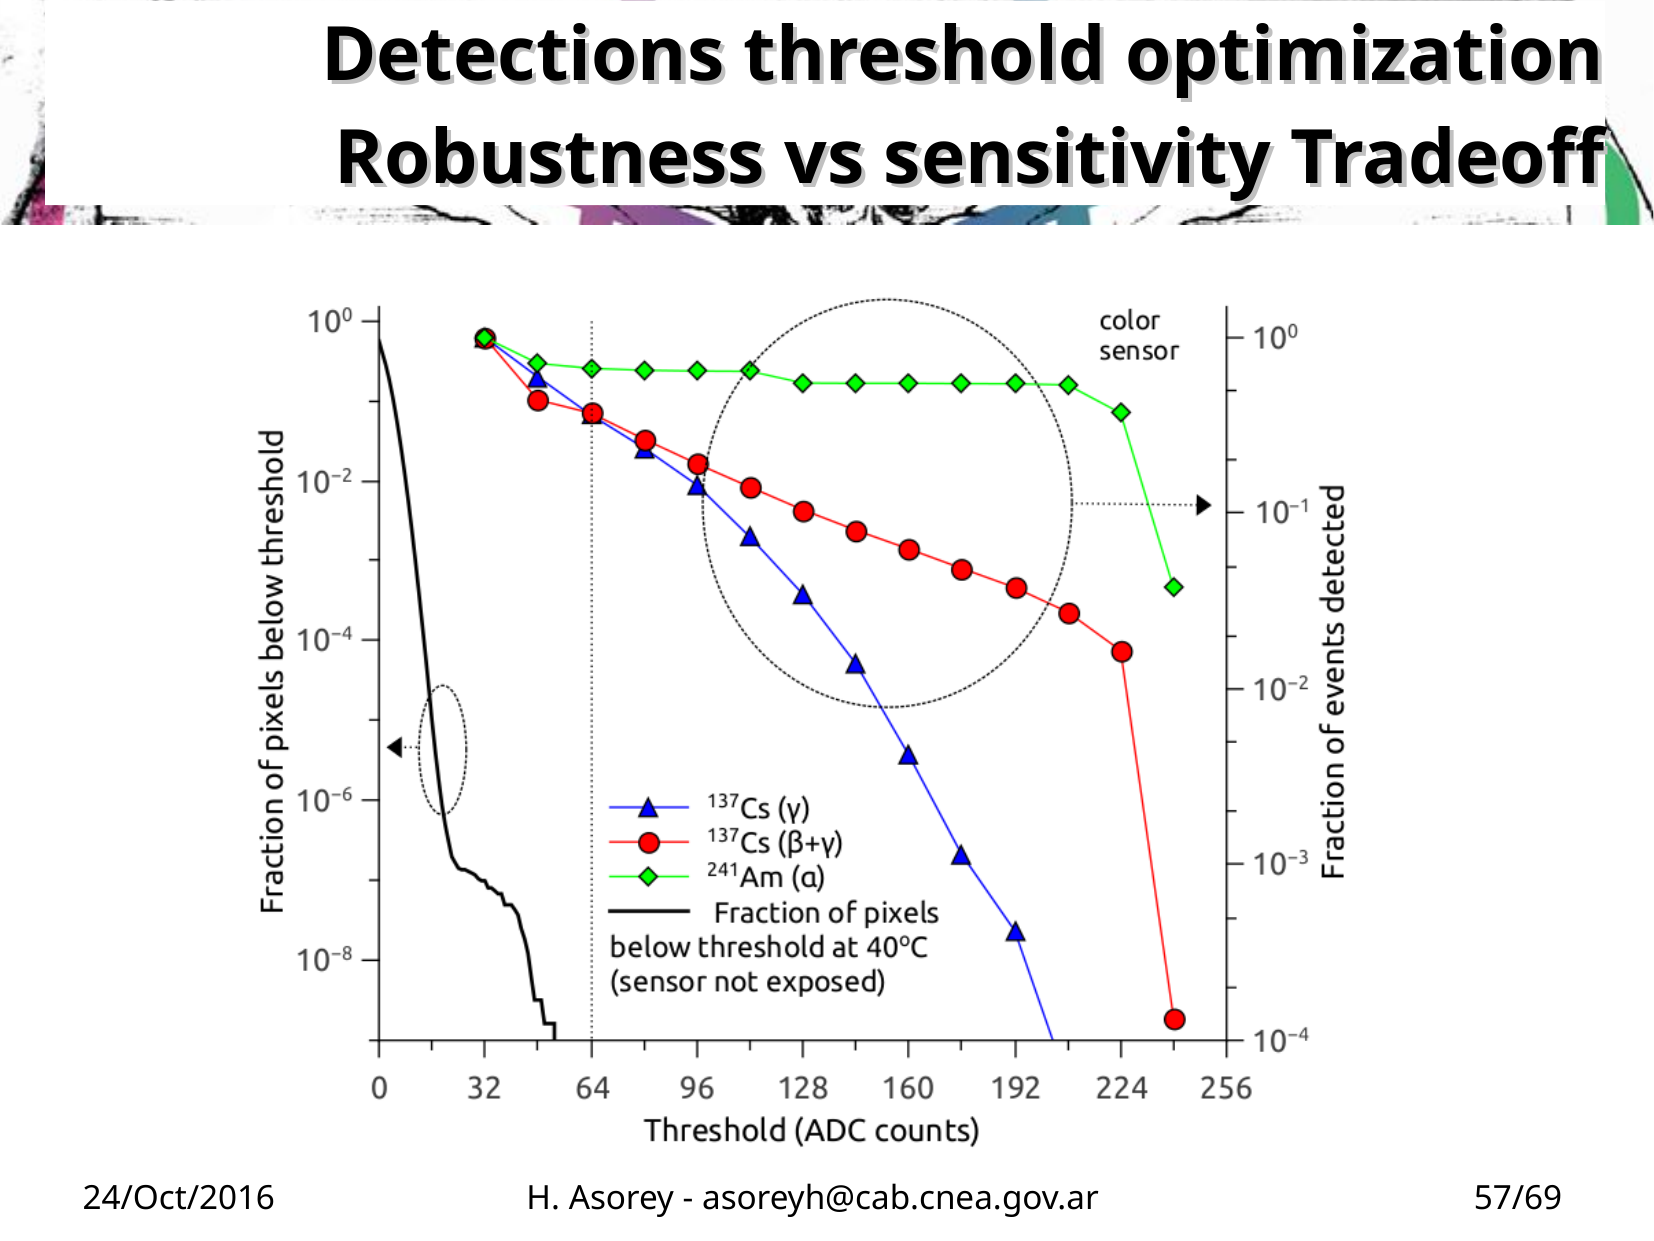

# Detections threshold optimization Robustness vs sensitivity Tradeoff
24/Oct/2016
H. Asorey - asoreyh@cab.cnea.gov.ar
57